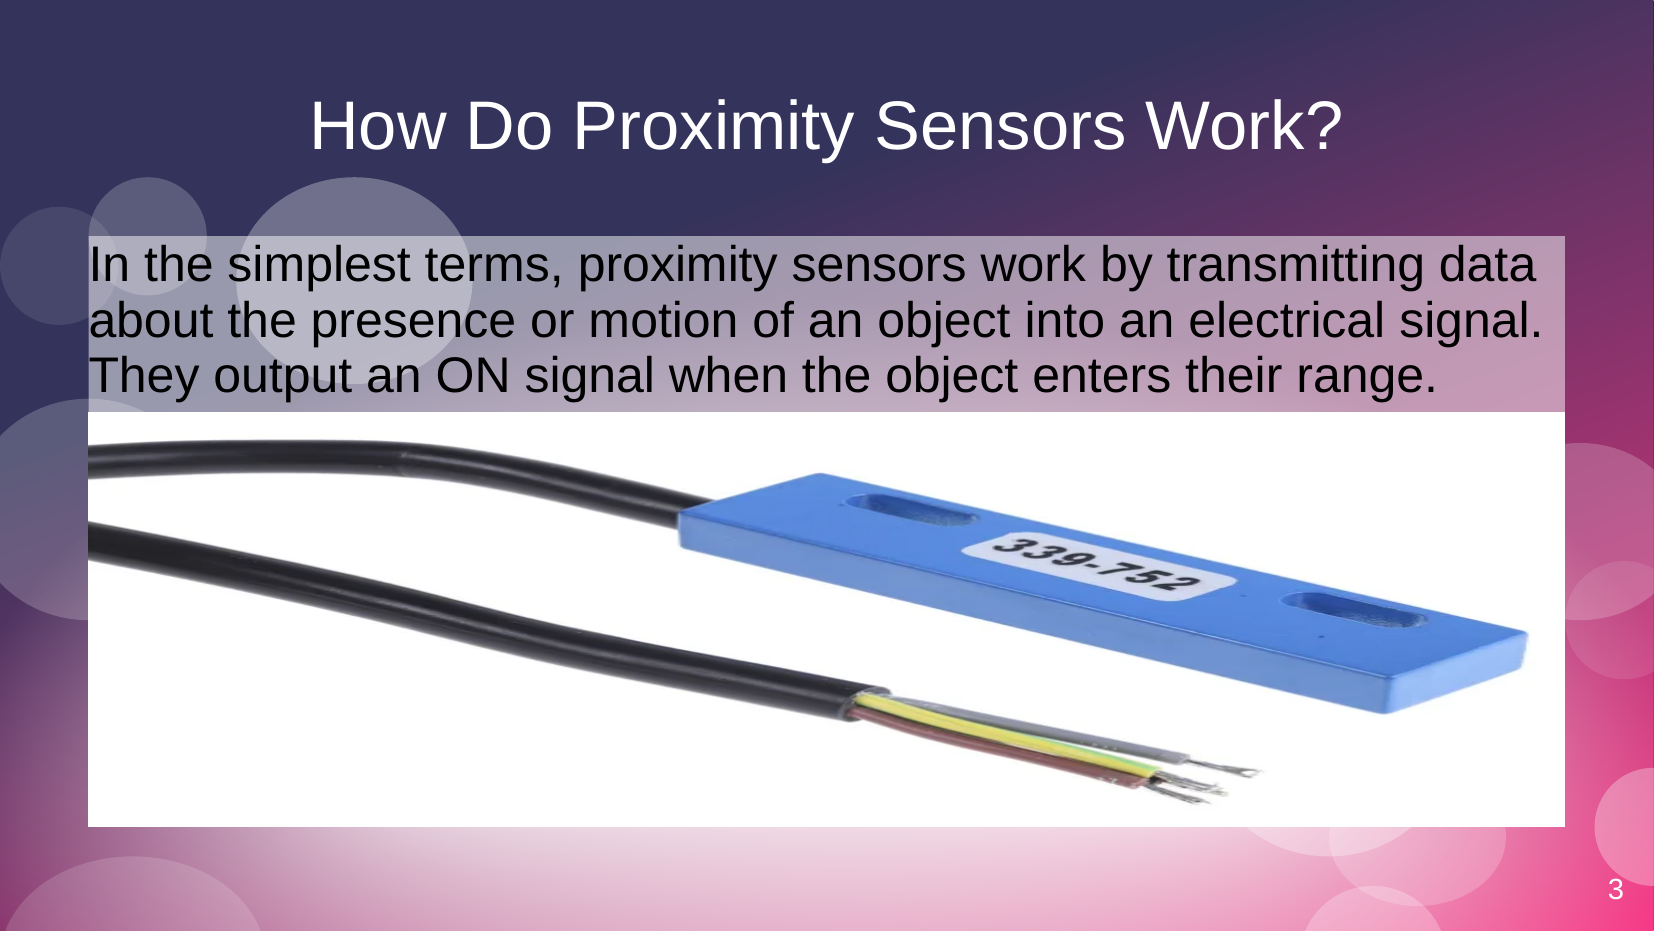

# How Do Proximity Sensors Work?
In the simplest terms, proximity sensors work by transmitting data about the presence or motion of an object into an electrical signal. They output an ON signal when the object enters their range.